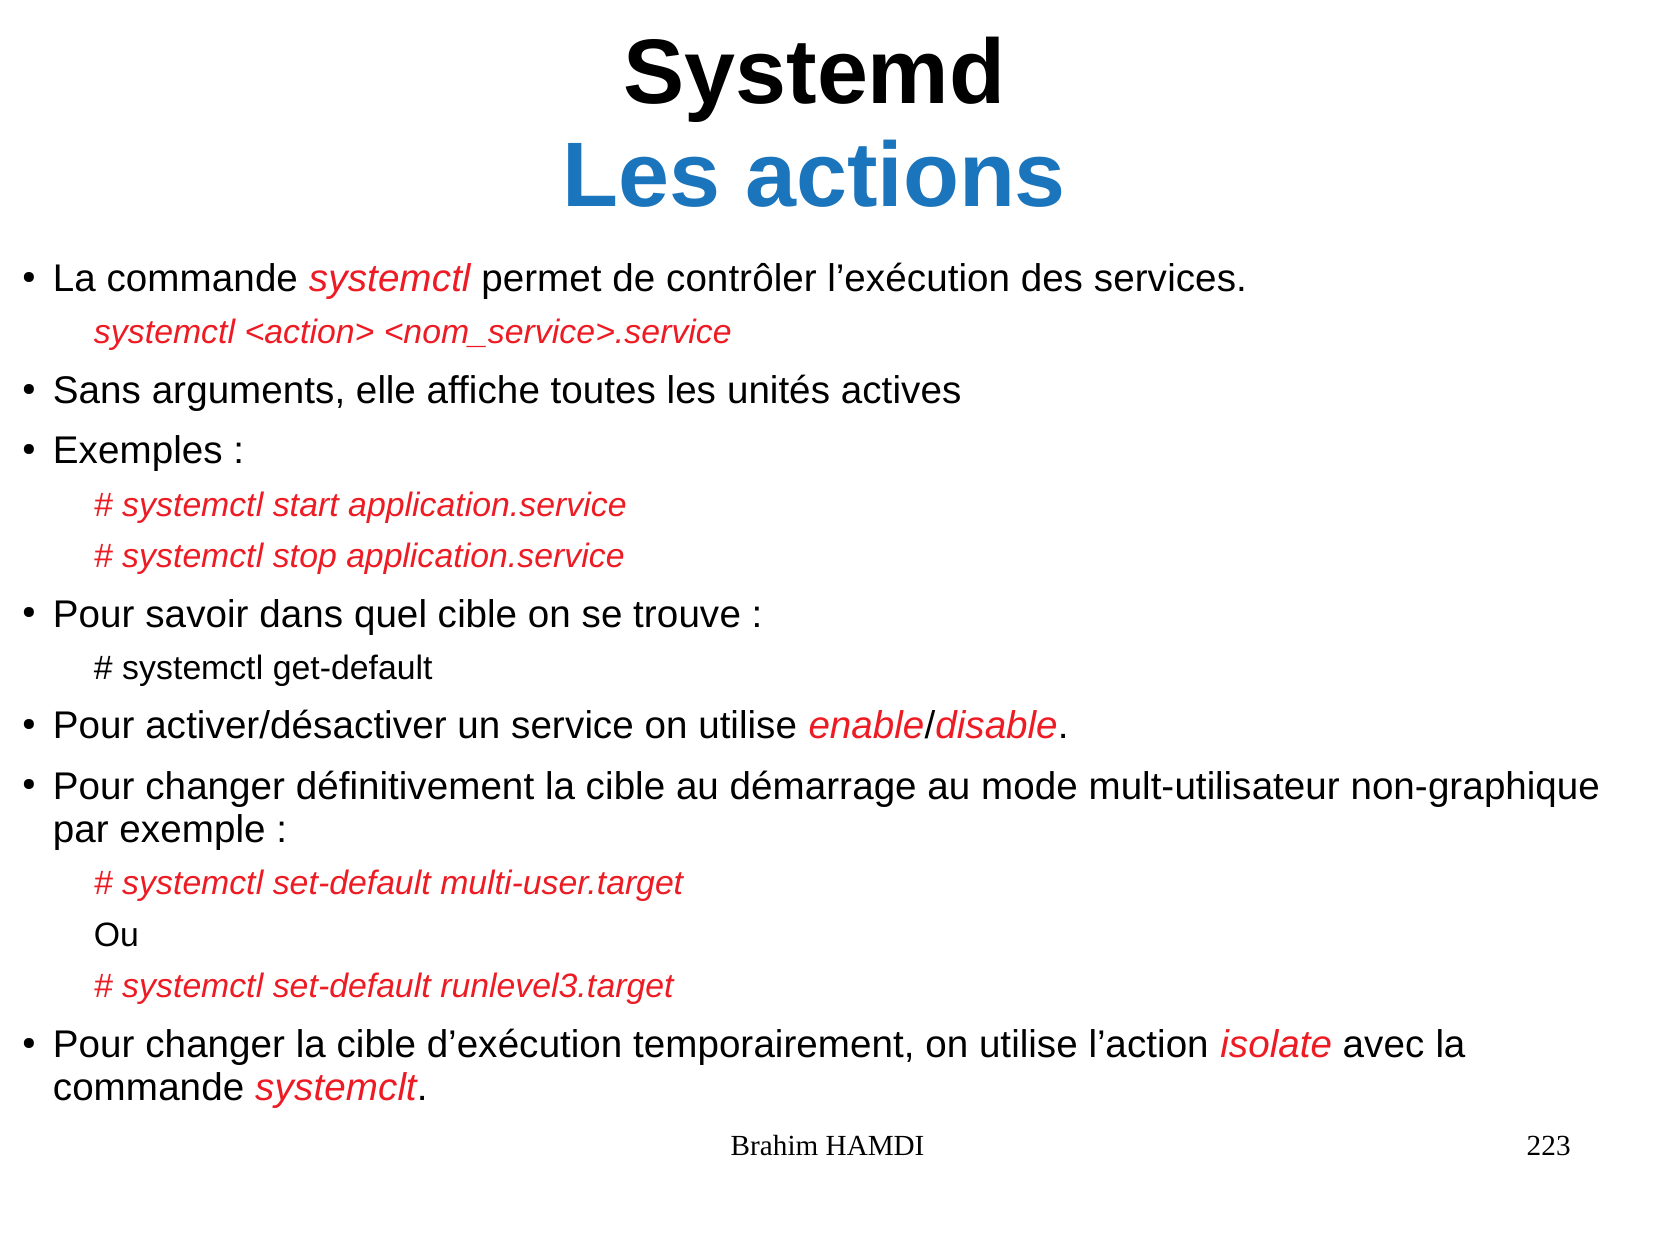

# Systemd Les actions
La commande systemctl permet de contrôler l’exécution des services.
systemctl <action> <nom_service>.service
Sans arguments, elle affiche toutes les unités actives
Exemples :
# systemctl start application.service
# systemctl stop application.service
Pour savoir dans quel cible on se trouve :
# systemctl get-default
Pour activer/désactiver un service on utilise enable/disable.
Pour changer définitivement la cible au démarrage au mode mult-utilisateur non-graphique par exemple :
# systemctl set-default multi-user.target
Ou
# systemctl set-default runlevel3.target
Pour changer la cible d’exécution temporairement, on utilise l’action isolate avec la commande systemclt.
Brahim HAMDI
223